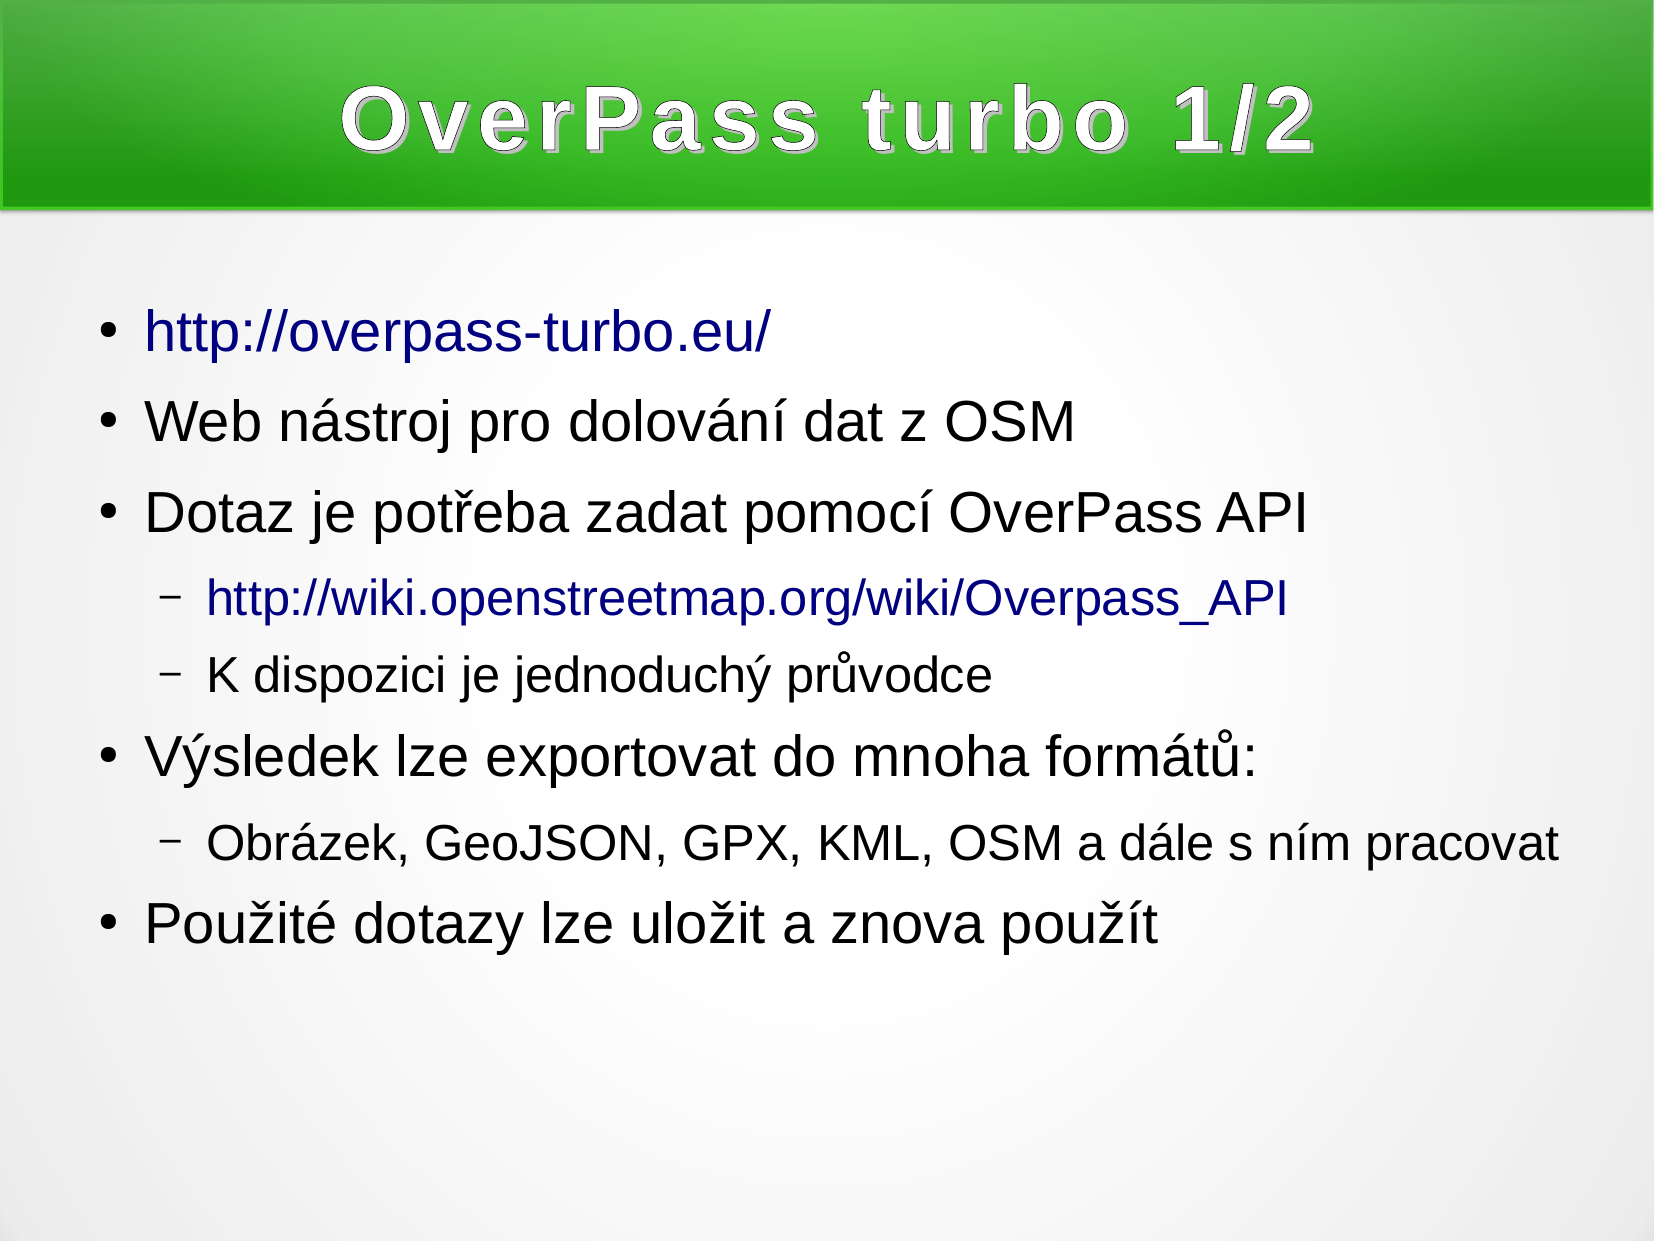

# OverPass turbo 1/2
http://overpass-turbo.eu/
Web nástroj pro dolování dat z OSM
Dotaz je potřeba zadat pomocí OverPass API
http://wiki.openstreetmap.org/wiki/Overpass_API
K dispozici je jednoduchý průvodce
Výsledek lze exportovat do mnoha formátů:
Obrázek, GeoJSON, GPX, KML, OSM a dále s ním pracovat
Použité dotazy lze uložit a znova použít